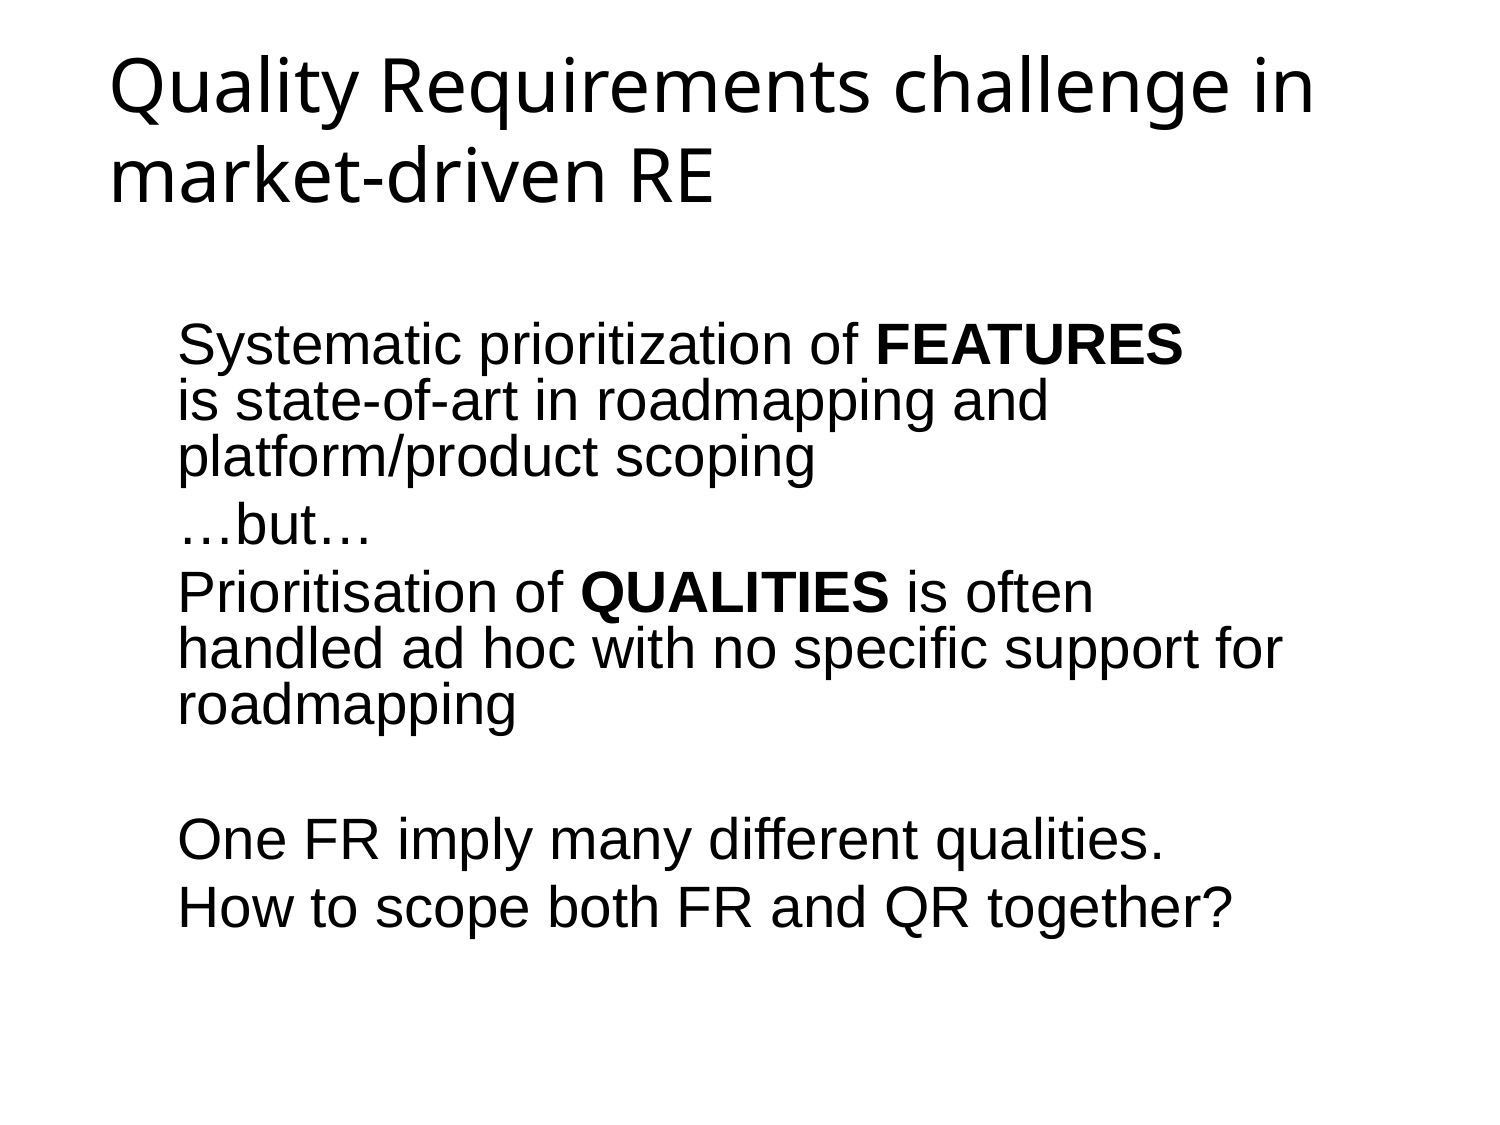

# Quality Requirements challenge in market-driven RE
Systematic prioritization of FEATURES
is state-of-art in roadmapping and platform/product scoping
…but…
Prioritisation of QUALITIES is often
handled ad hoc with no specific support for roadmapping
One FR imply many different qualities.
How to scope both FR and QR together?